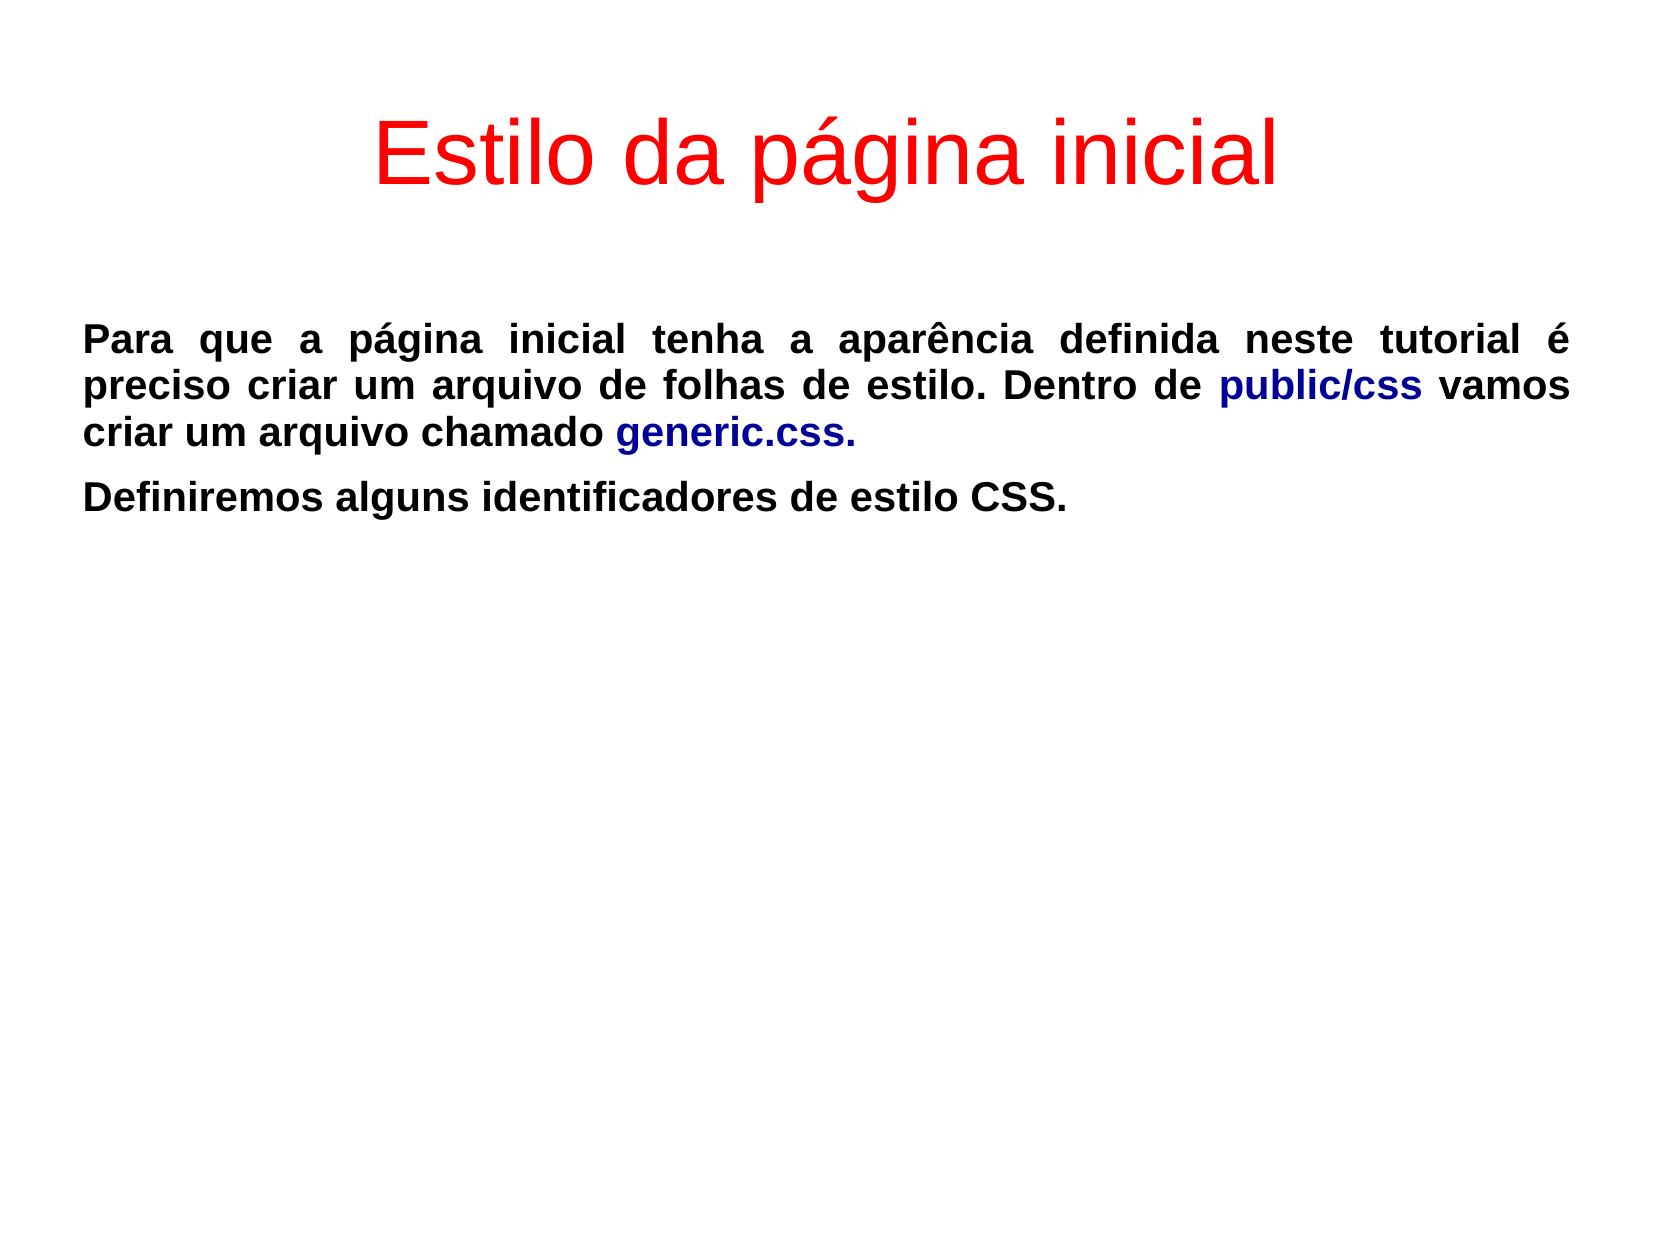

# Estilo da página inicial
Para que a página inicial tenha a aparência definida neste tutorial é preciso criar um arquivo de folhas de estilo. Dentro de public/css vamos criar um arquivo chamado generic.css.
Definiremos alguns identificadores de estilo CSS.